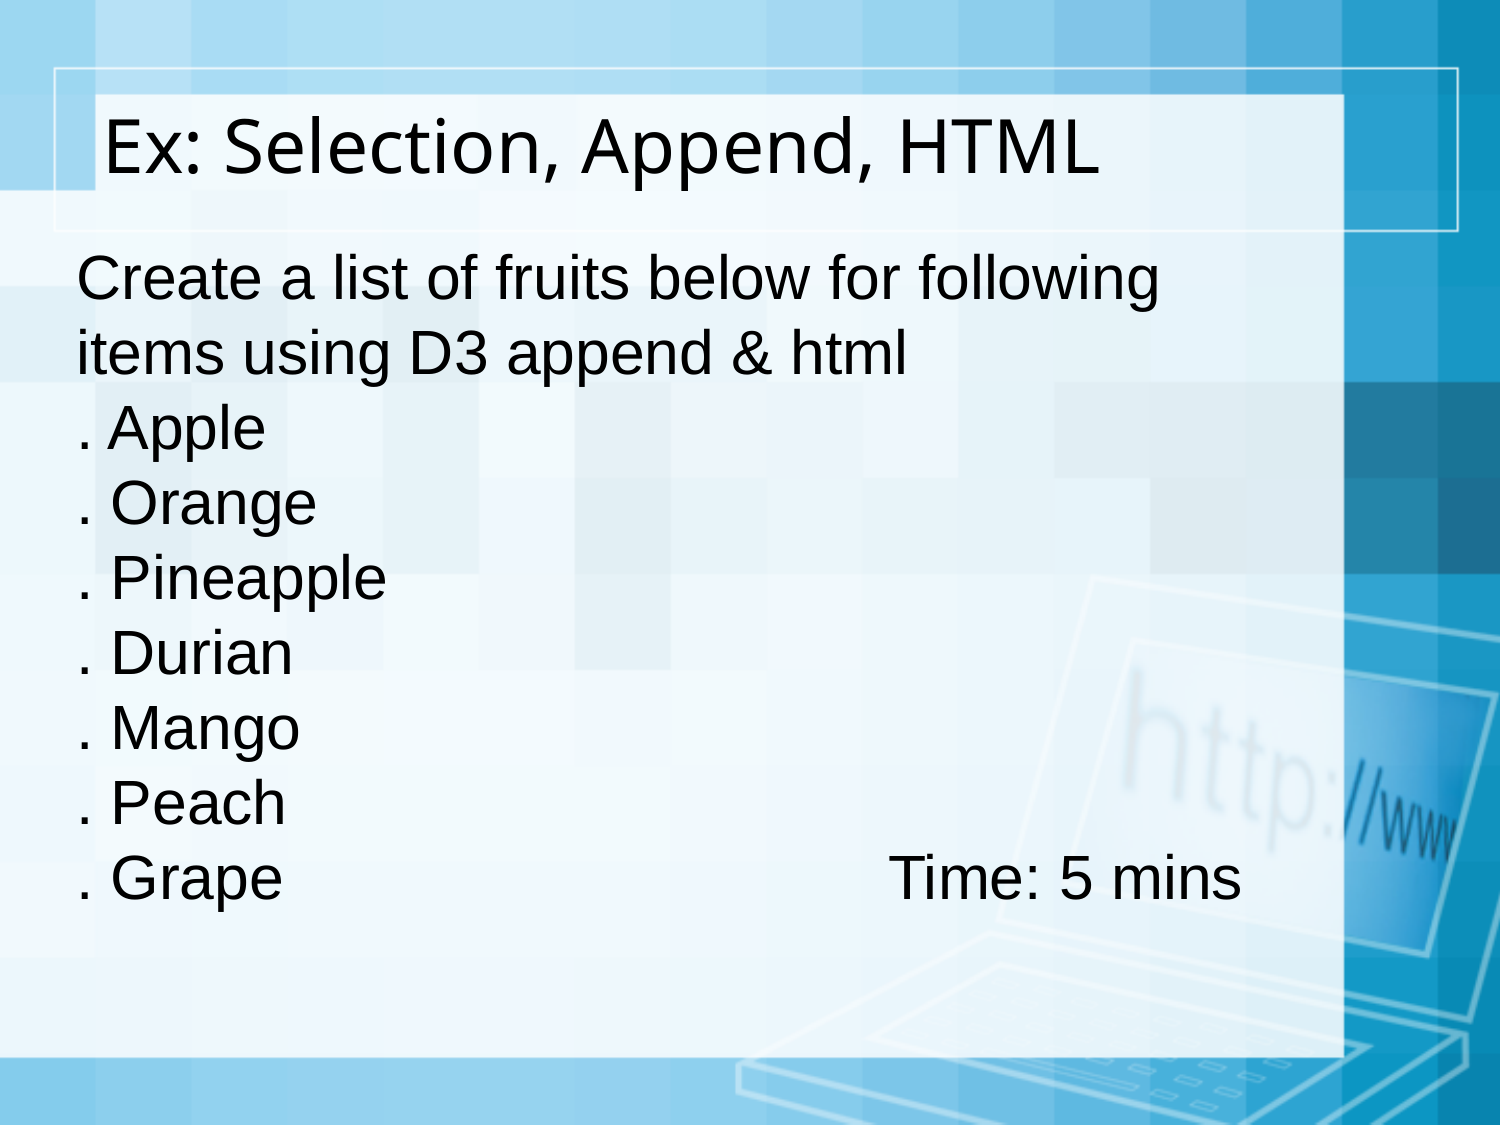

# Ex: Selection, Append, HTML
Create a list of fruits below for following items using D3 append & html
. Apple
. Orange
. Pineapple
. Durian
. Mango
. Peach
. Grape									Time: 5 mins